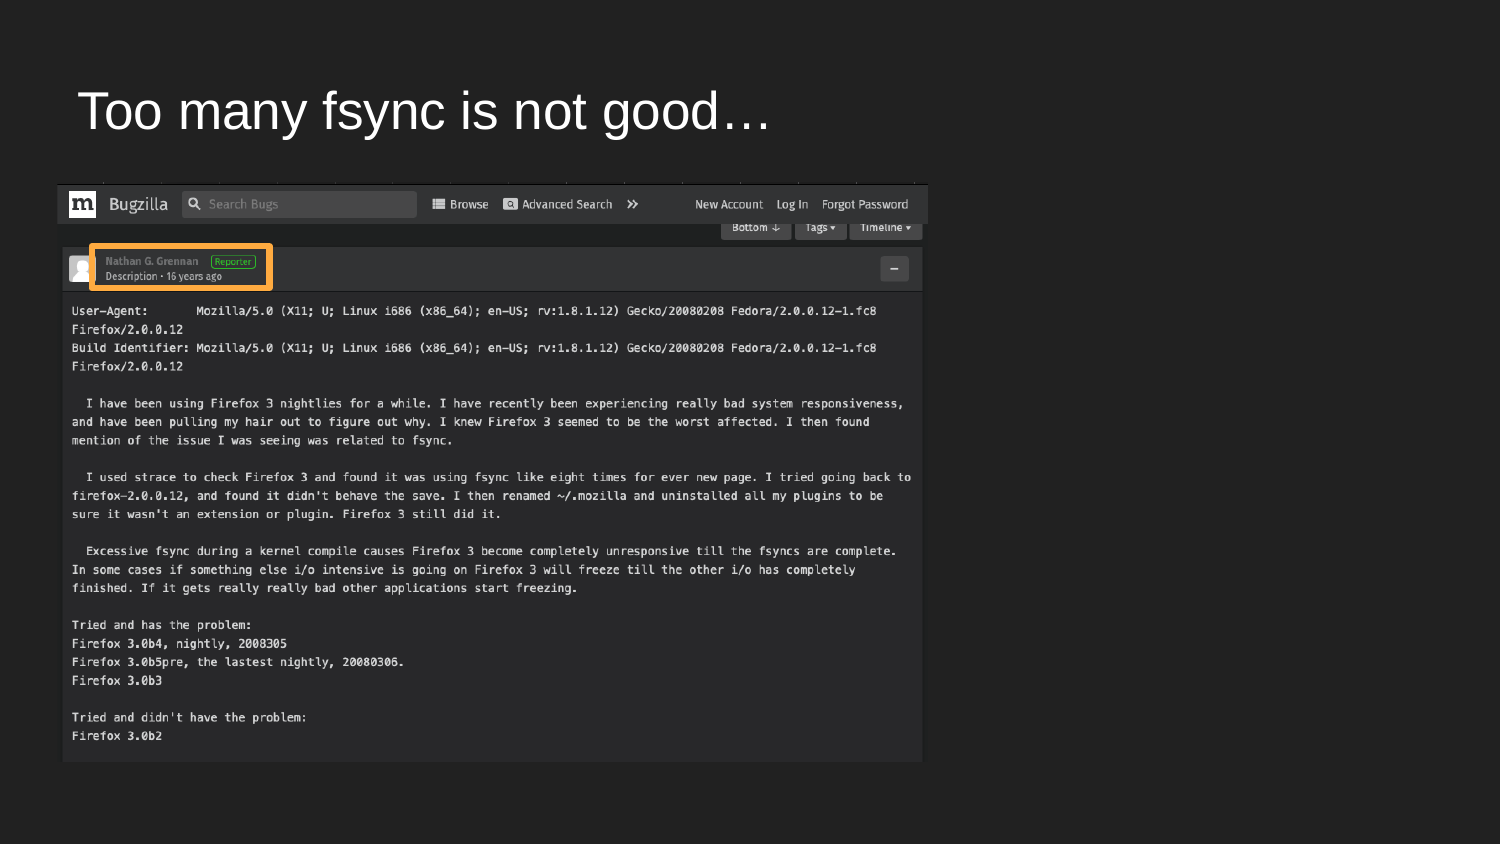

# Too many fsync is not good…